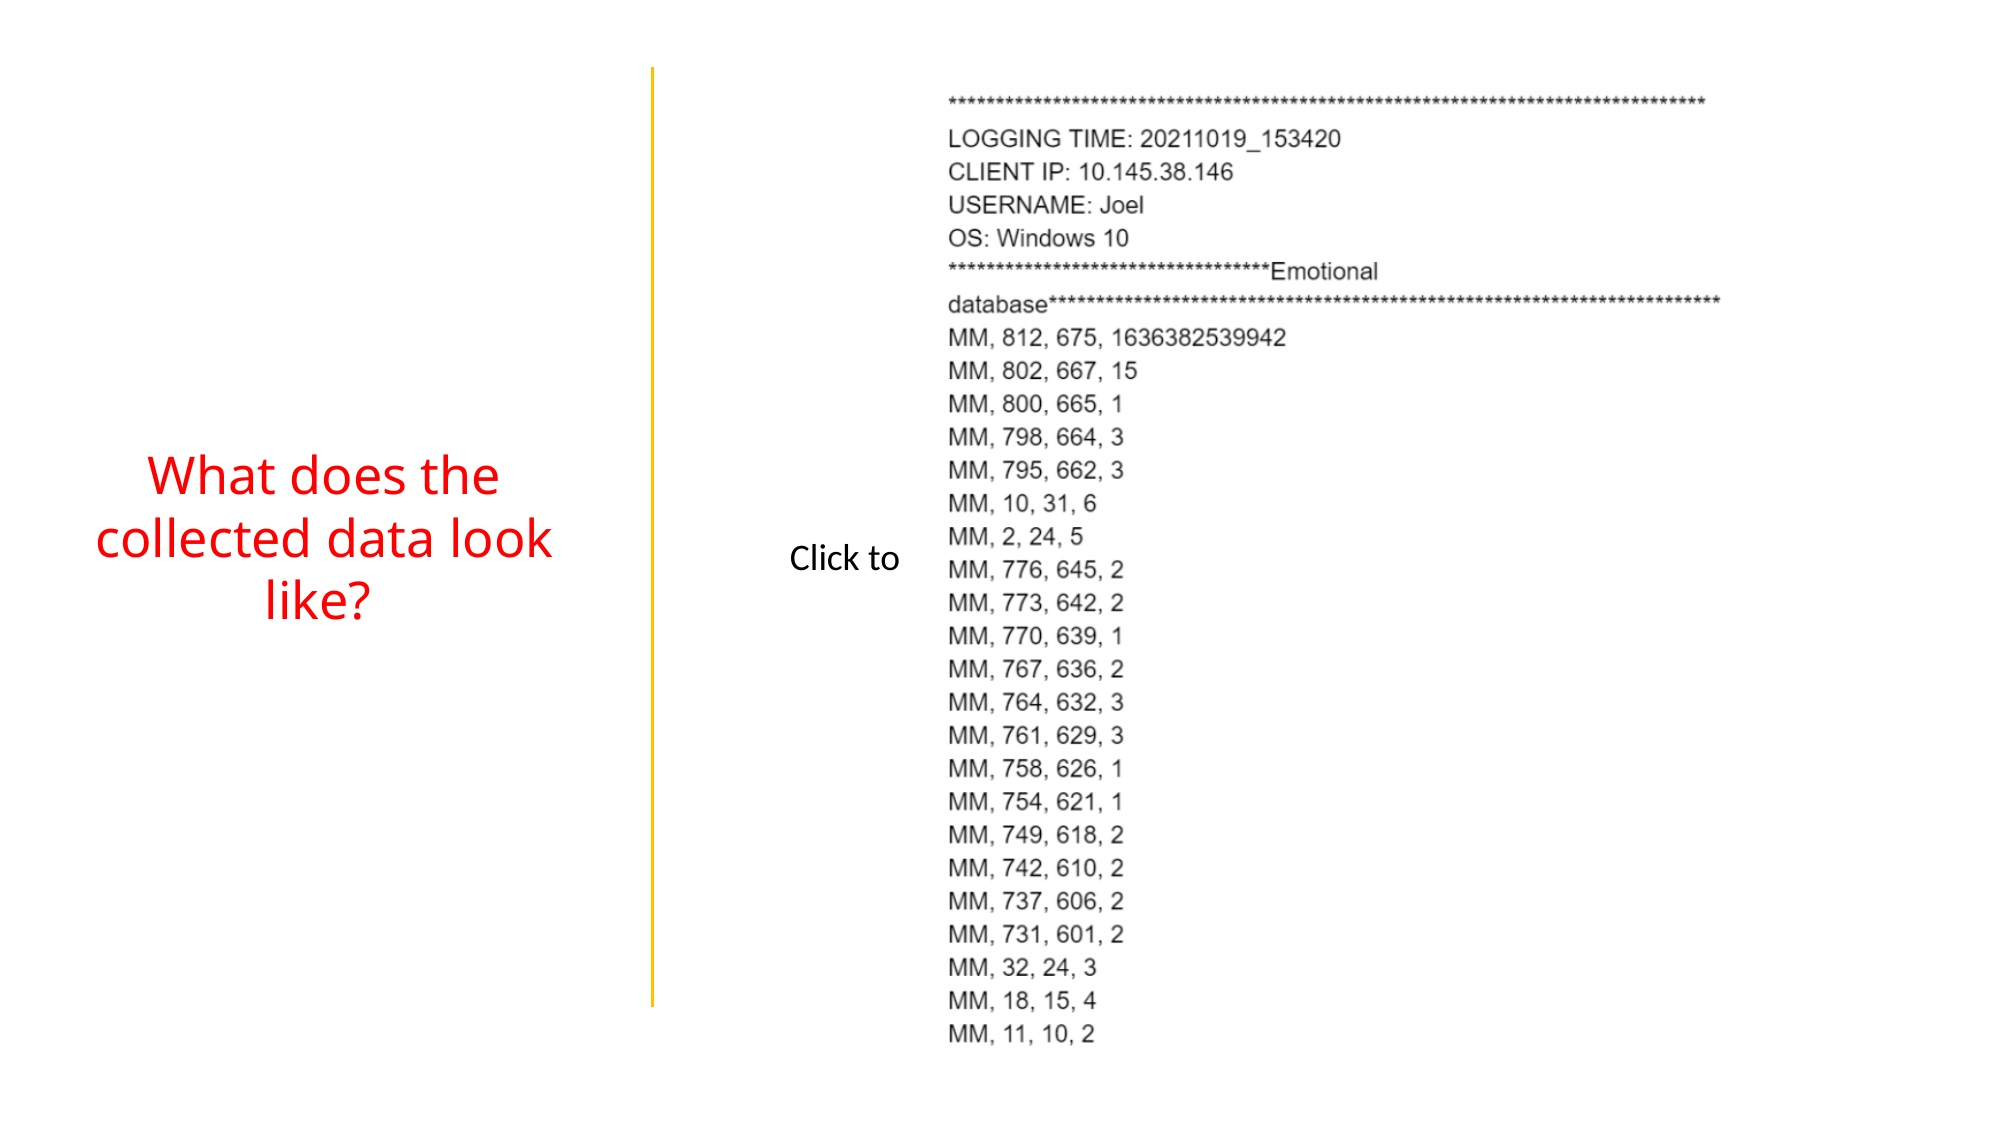

What does the collected data look like?
Click to add text